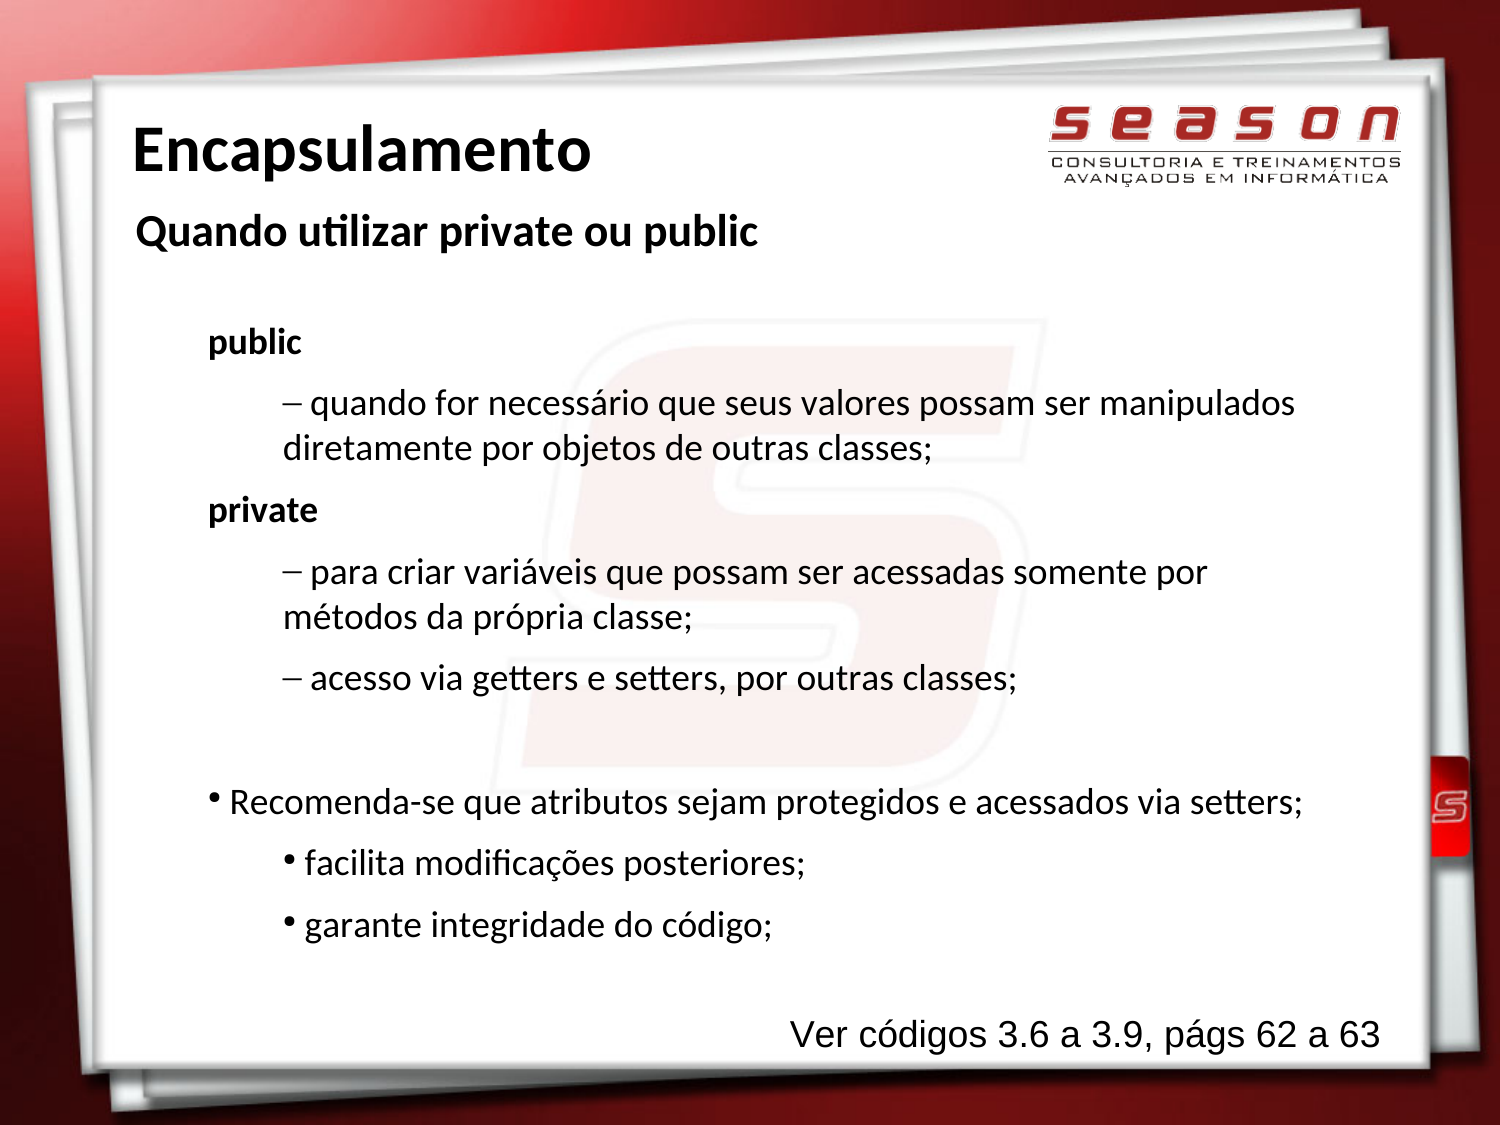

# Encapsulamento
Quando utilizar private ou public
public
 quando for necessário que seus valores possam ser manipulados diretamente por objetos de outras classes;
private
 para criar variáveis que possam ser acessadas somente por métodos da própria classe;
 acesso via getters e setters, por outras classes;
 Recomenda-se que atributos sejam protegidos e acessados via setters;
 facilita modificações posteriores;
 garante integridade do código;
Ver códigos 3.6 a 3.9, págs 62 a 63